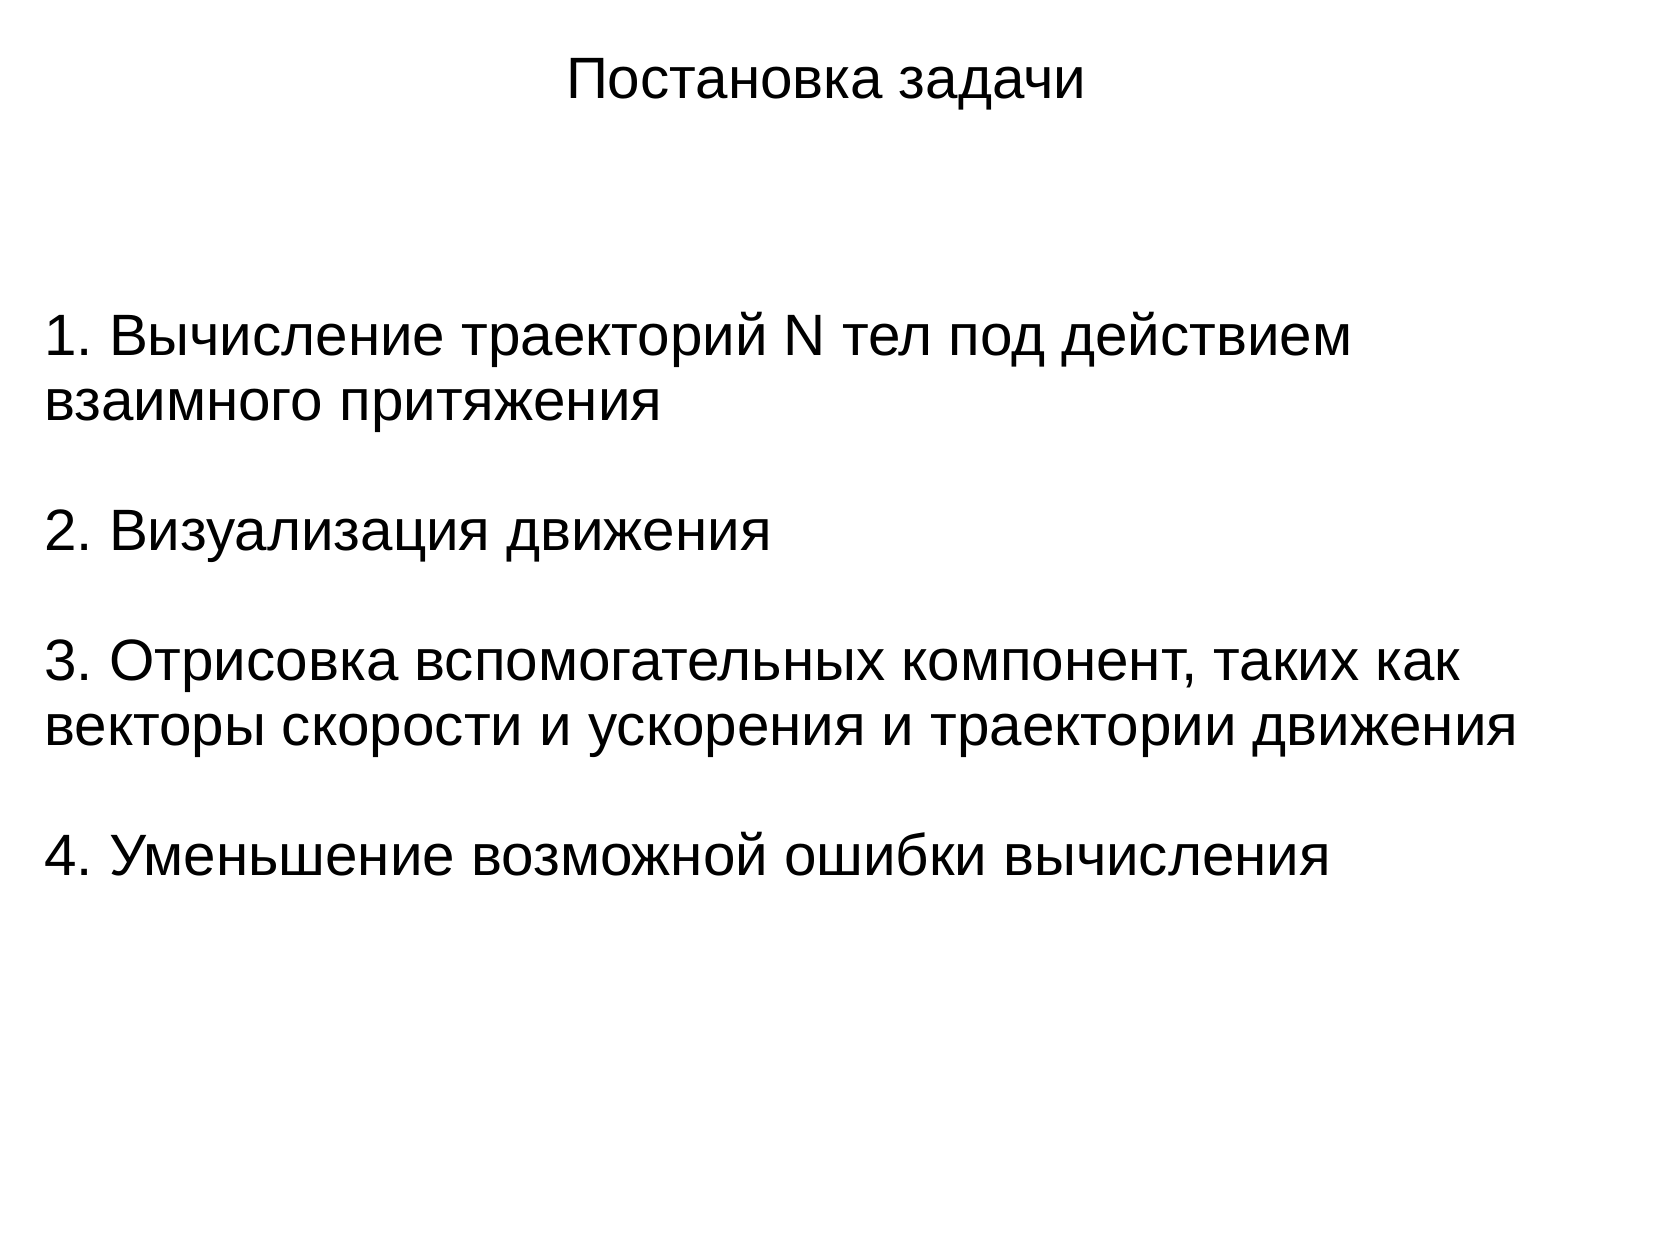

Постановка задачи
1. Вычисление траекторий N тел под действием взаимного притяжения
2. Визуализация движения
3. Отрисовка вспомогательных компонент, таких как векторы скорости и ускорения и траектории движения
4. Уменьшение возможной ошибки вычисления